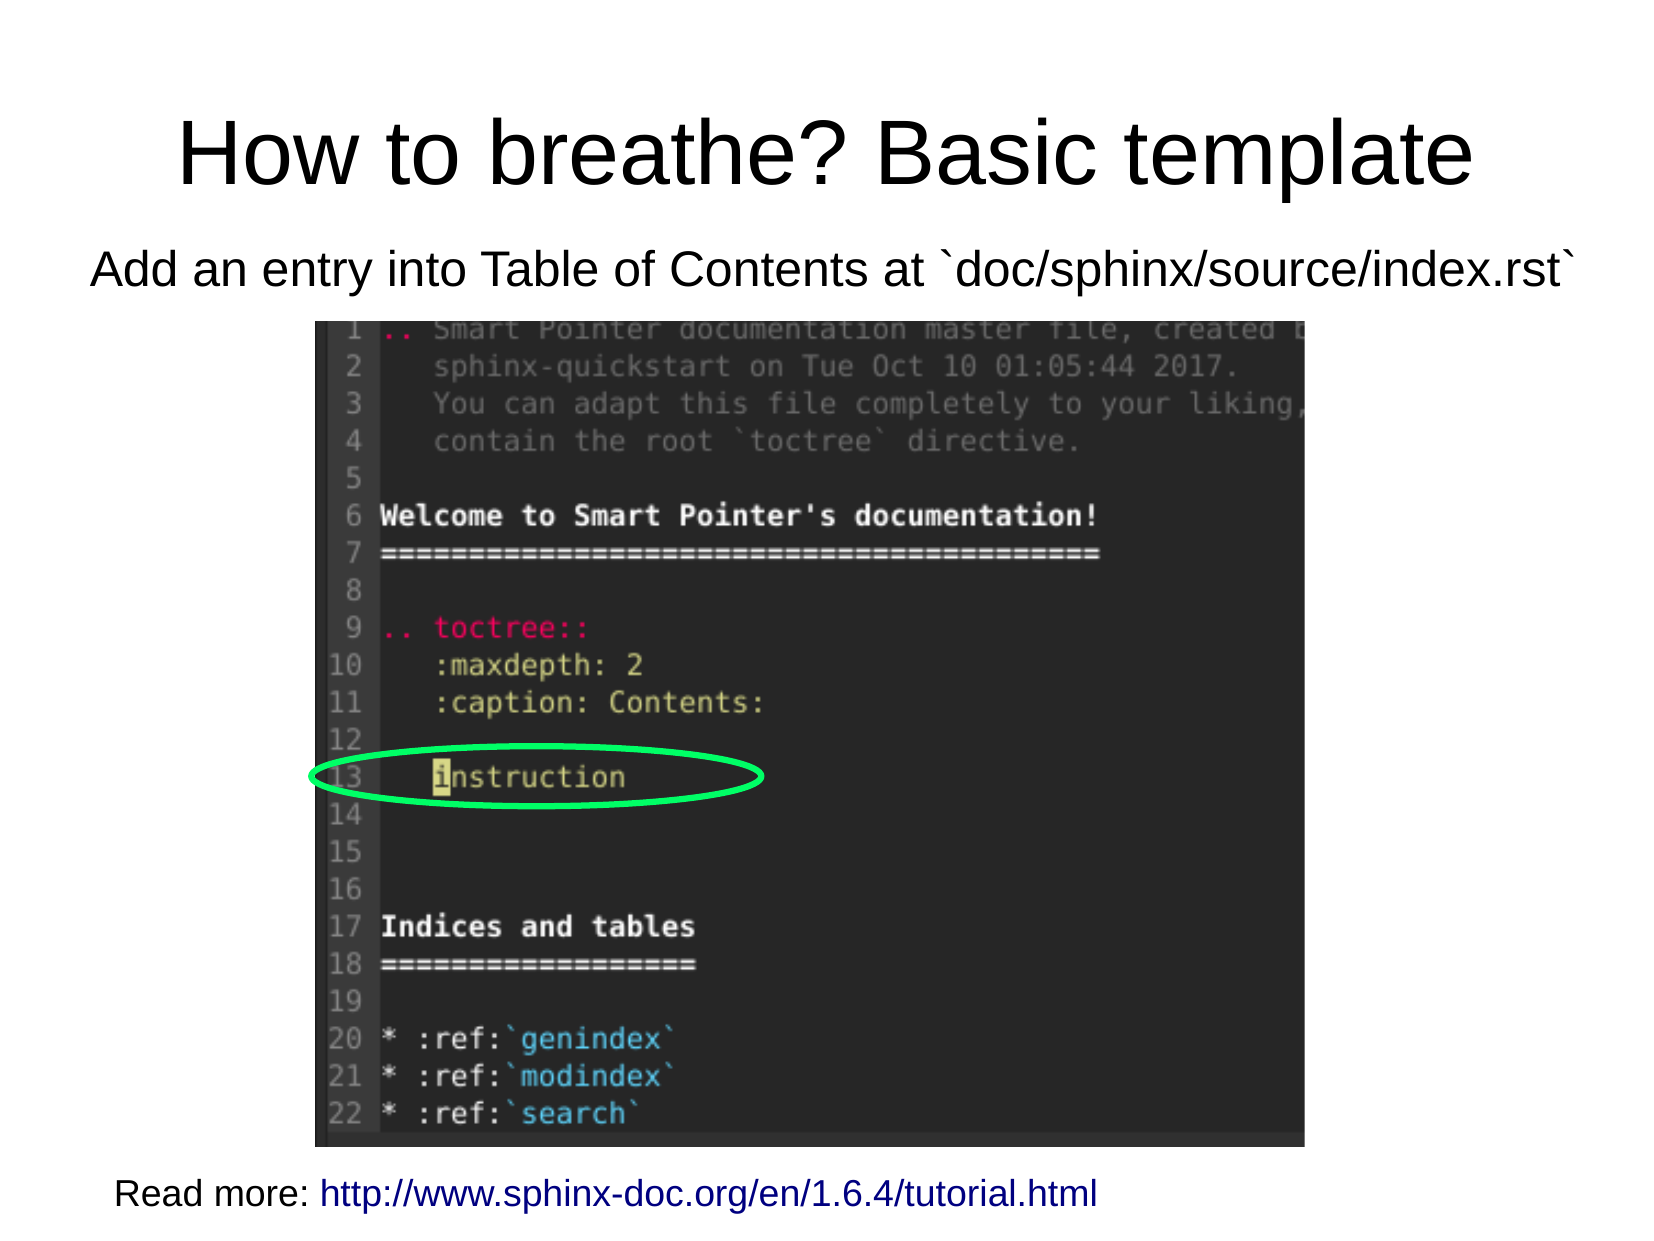

# How to breathe? Basic template
Add an entry into Table of Contents at `doc/sphinx/source/index.rst`
Read more: http://www.sphinx-doc.org/en/1.6.4/tutorial.html